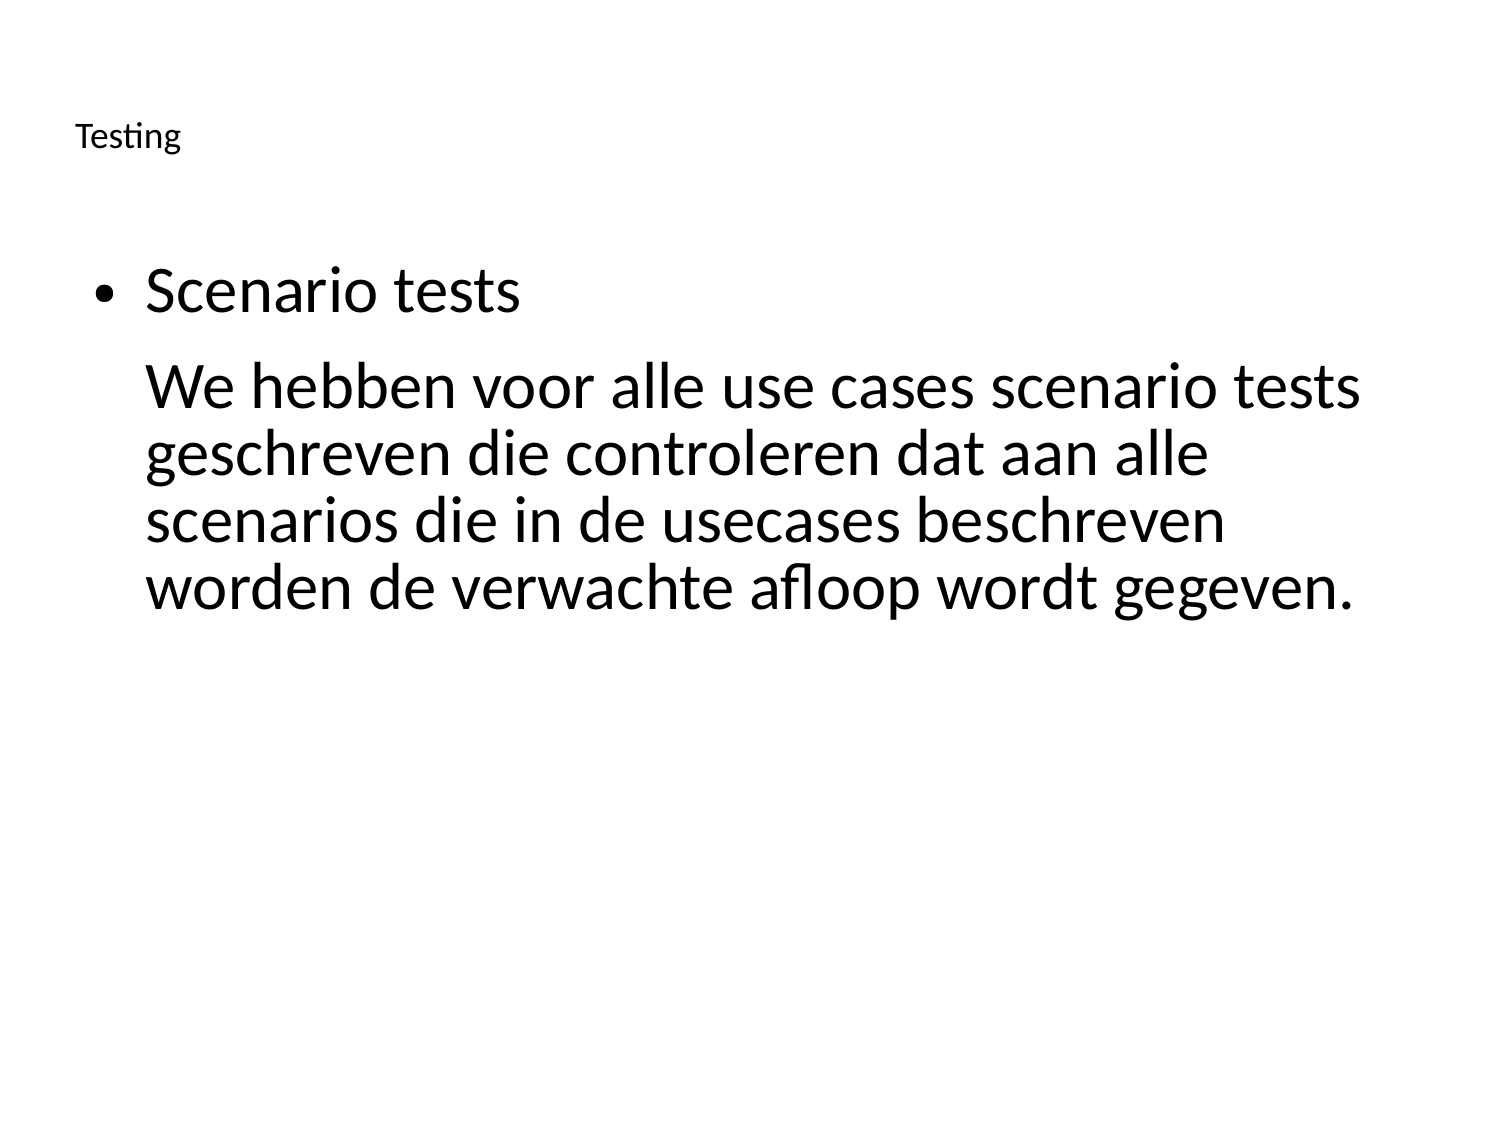

# Testing
Scenario tests
We hebben voor alle use cases scenario tests geschreven die controleren dat aan alle scenarios die in de usecases beschreven worden de verwachte afloop wordt gegeven.